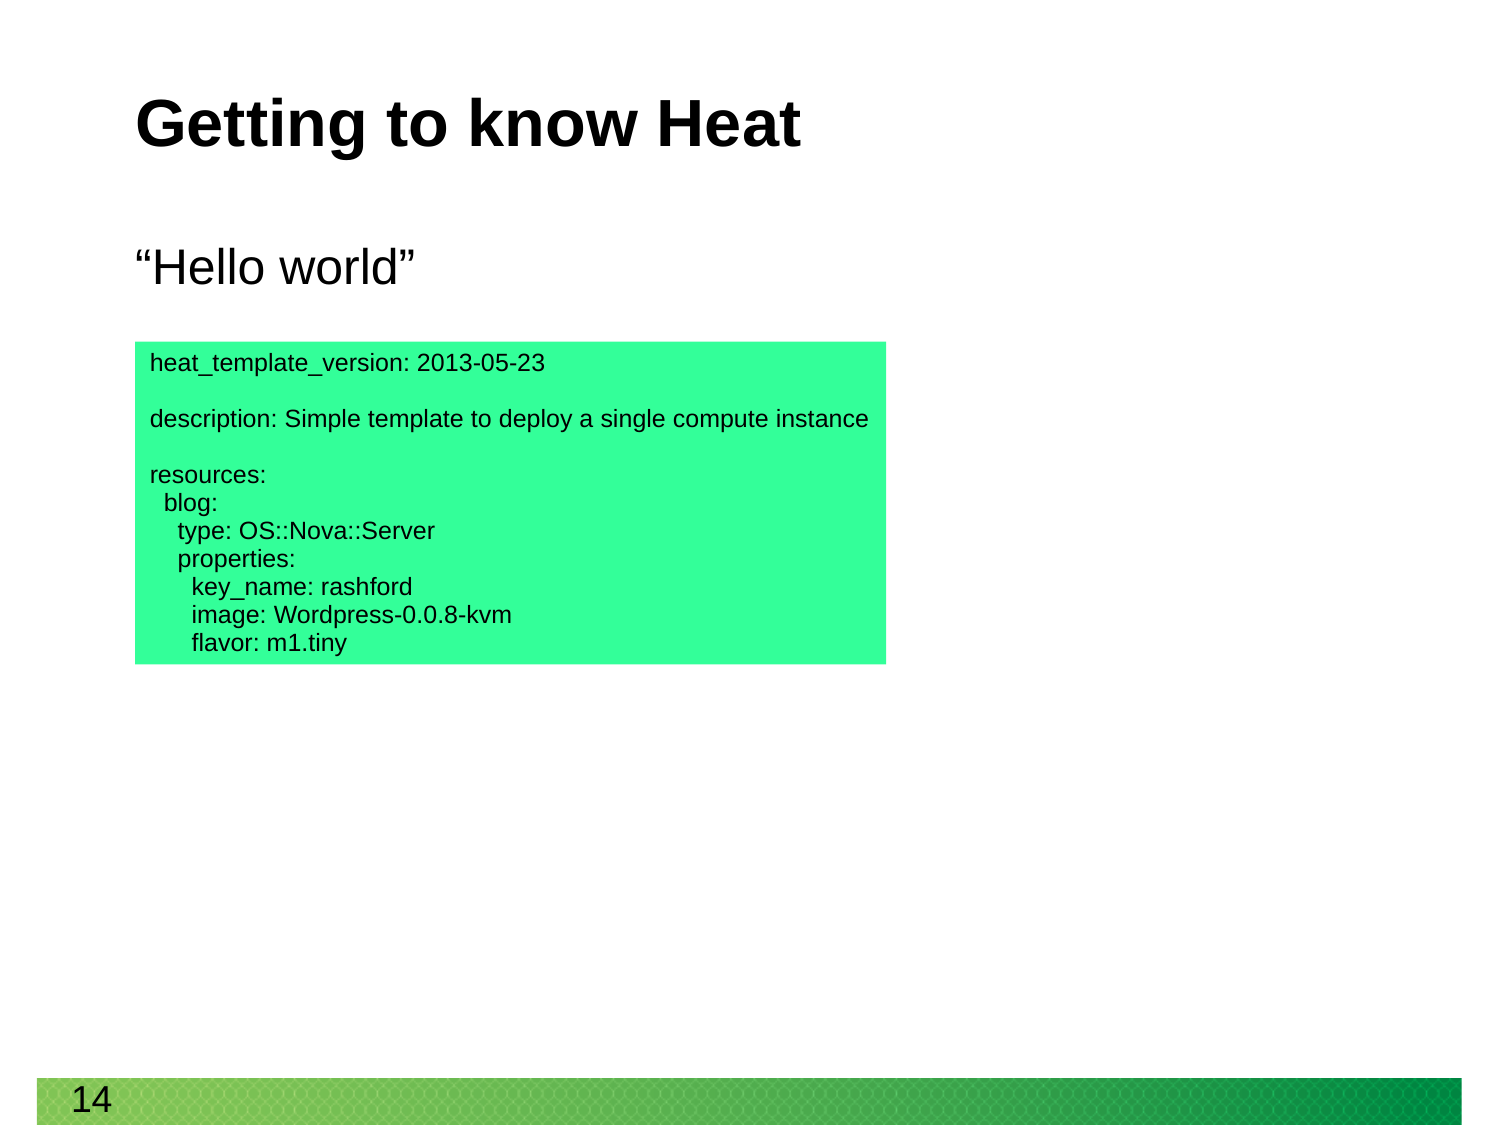

# Getting to know Heat
“Hello world”
heat_template_version: 2013-05-23
description: Simple template to deploy a single compute instance
resources:
 blog:
 type: OS::Nova::Server
 properties:
 key_name: rashford
 image: Wordpress-0.0.8-kvm
 flavor: m1.tiny